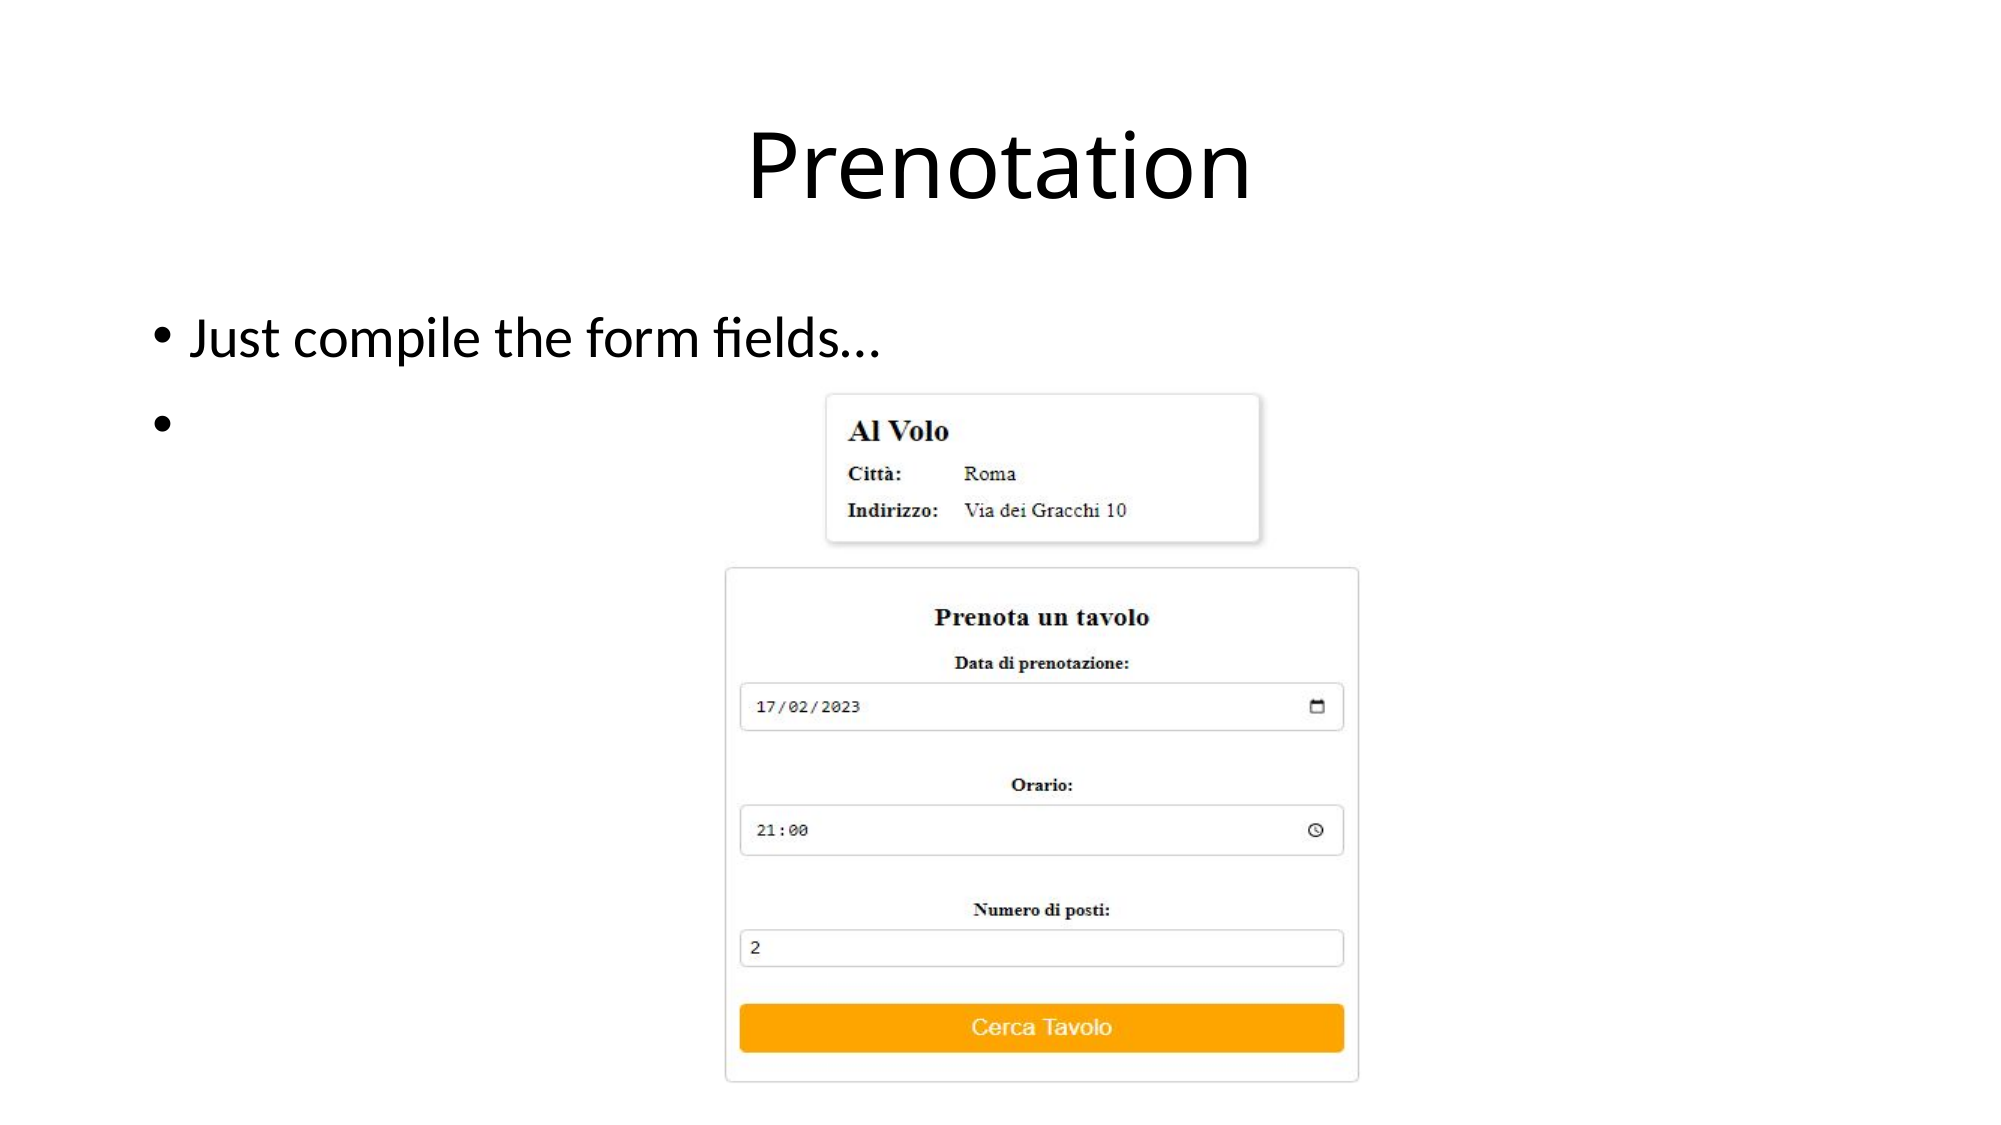

# Prenotation
Just compile the form fields…